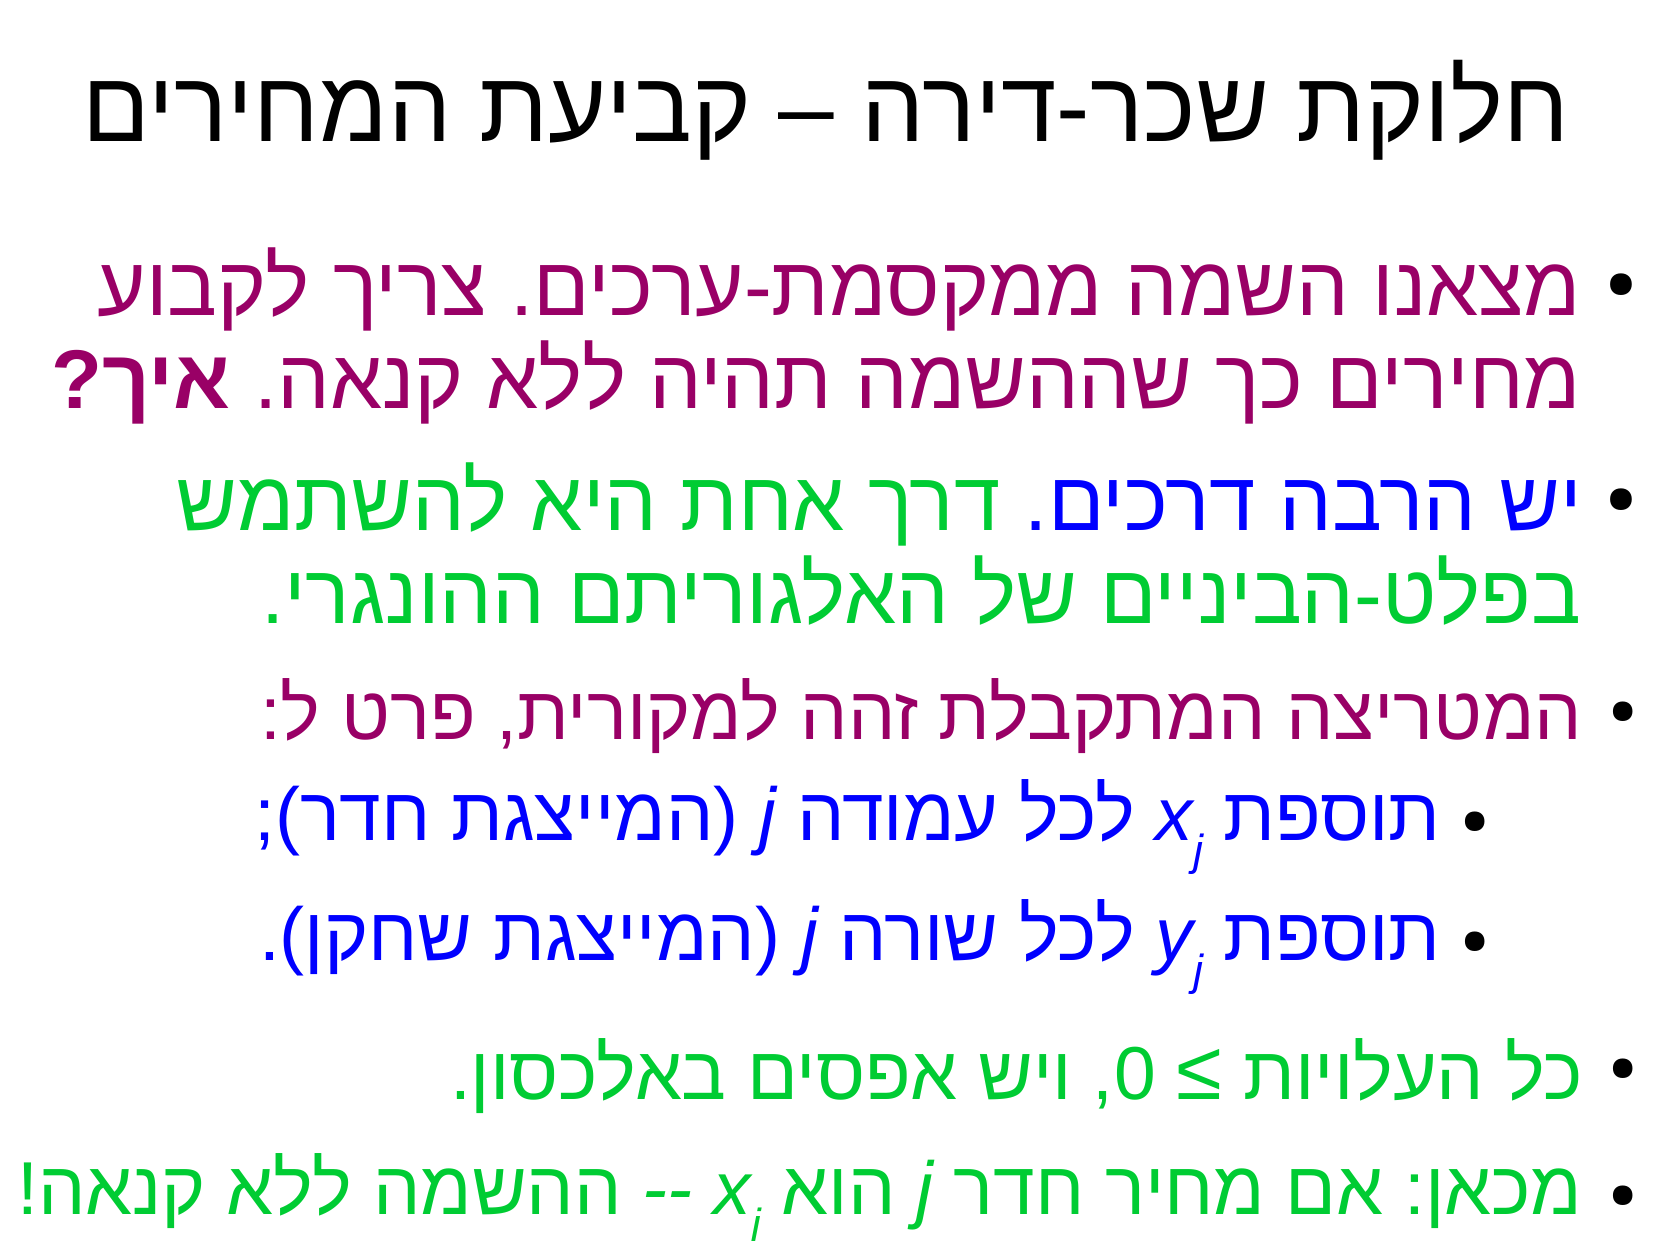

# חלוקת שכר-דירה – קביעת המחירים
מצאנו השמה ממקסמת-ערכים. צריך לקבוע מחירים כך שההשמה תהיה ללא קנאה. איך?
יש הרבה דרכים. דרך אחת היא להשתמש בפלט-הביניים של האלגוריתם ההונגרי.
המטריצה המתקבלת זהה למקורית, פרט ל:
תוספת xj לכל עמודה j (המייצגת חדר);
תוספת yj לכל שורה j (המייצגת שחקן).
כל העלויות ≥ 0, ויש אפסים באלכסון.
מכאן: אם מחיר חדר j הוא xj -- ההשמה ללא קנאה!